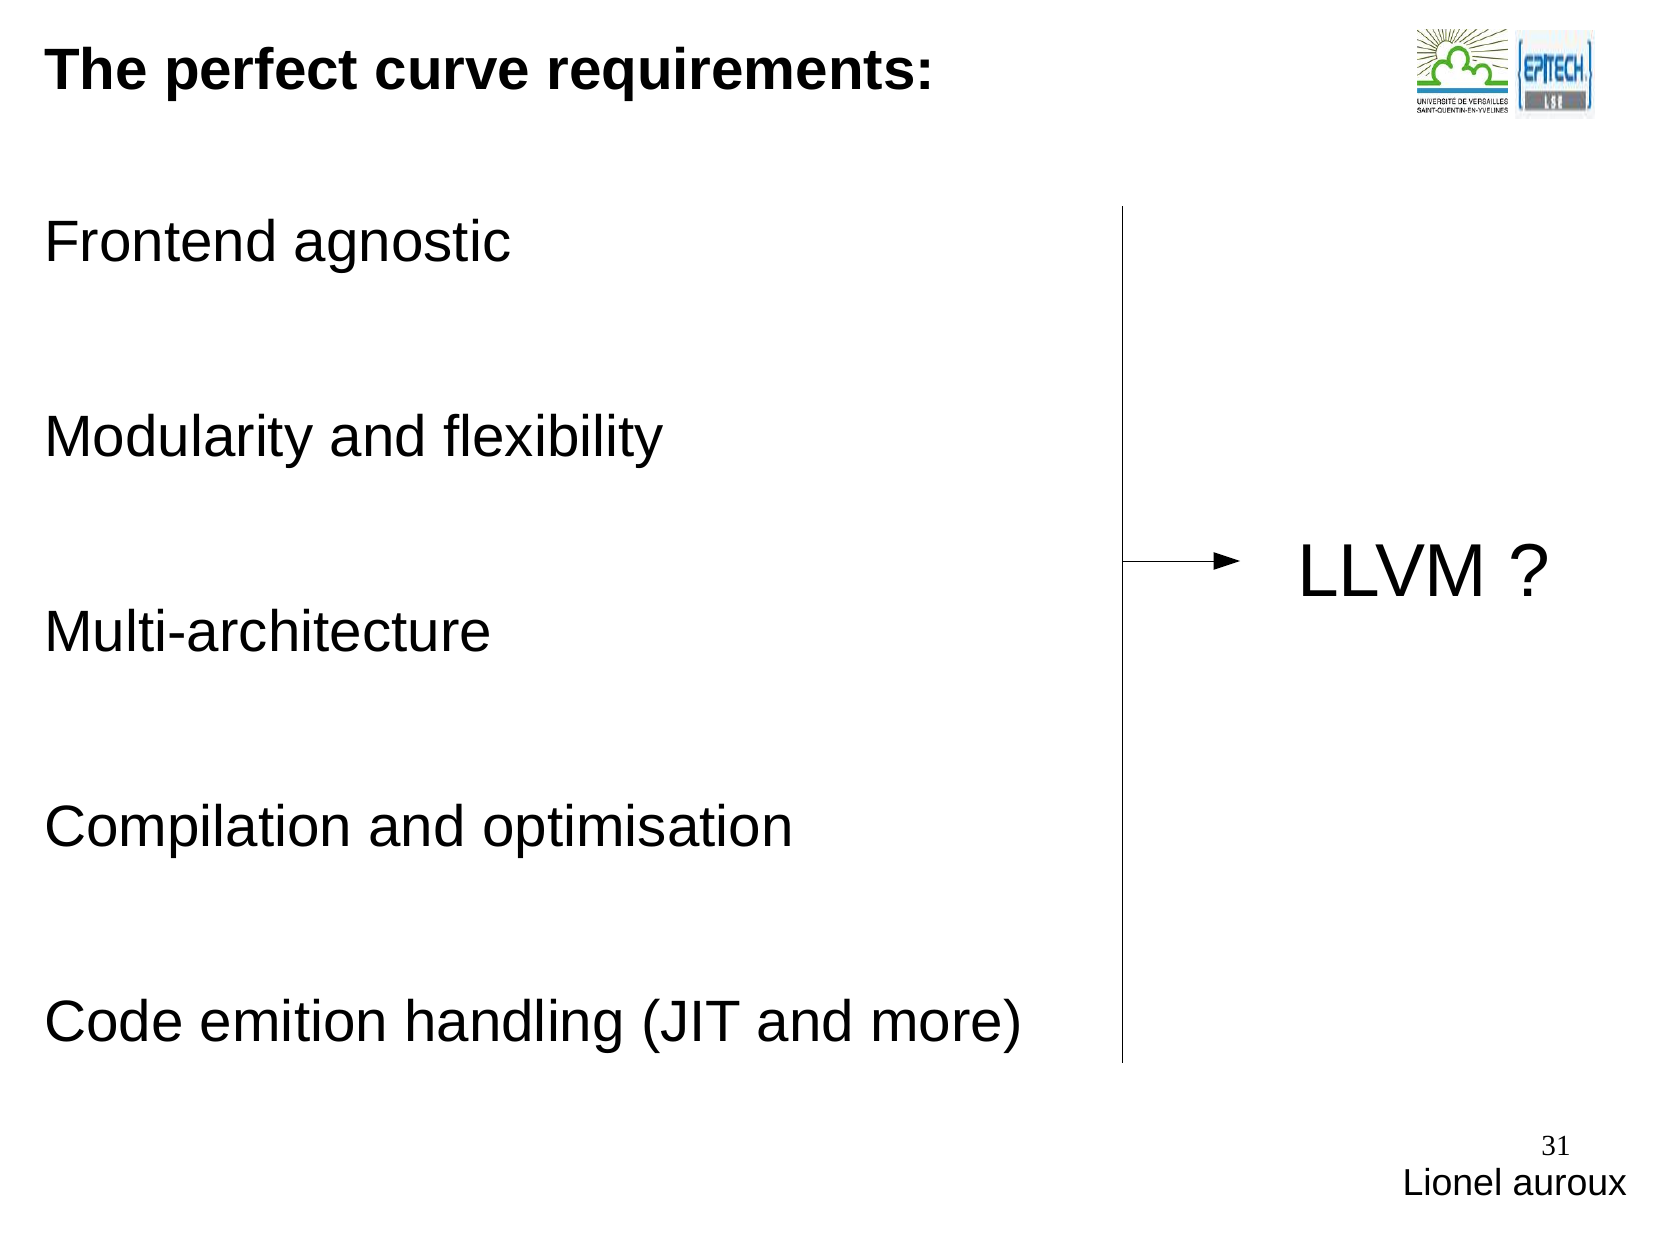

The perfect curve requirements:
Frontend agnostic
Modularity and flexibility
Multi-architecture
Compilation and optimisation
Code emition handling (JIT and more)
LLVM ?
31
Lionel auroux